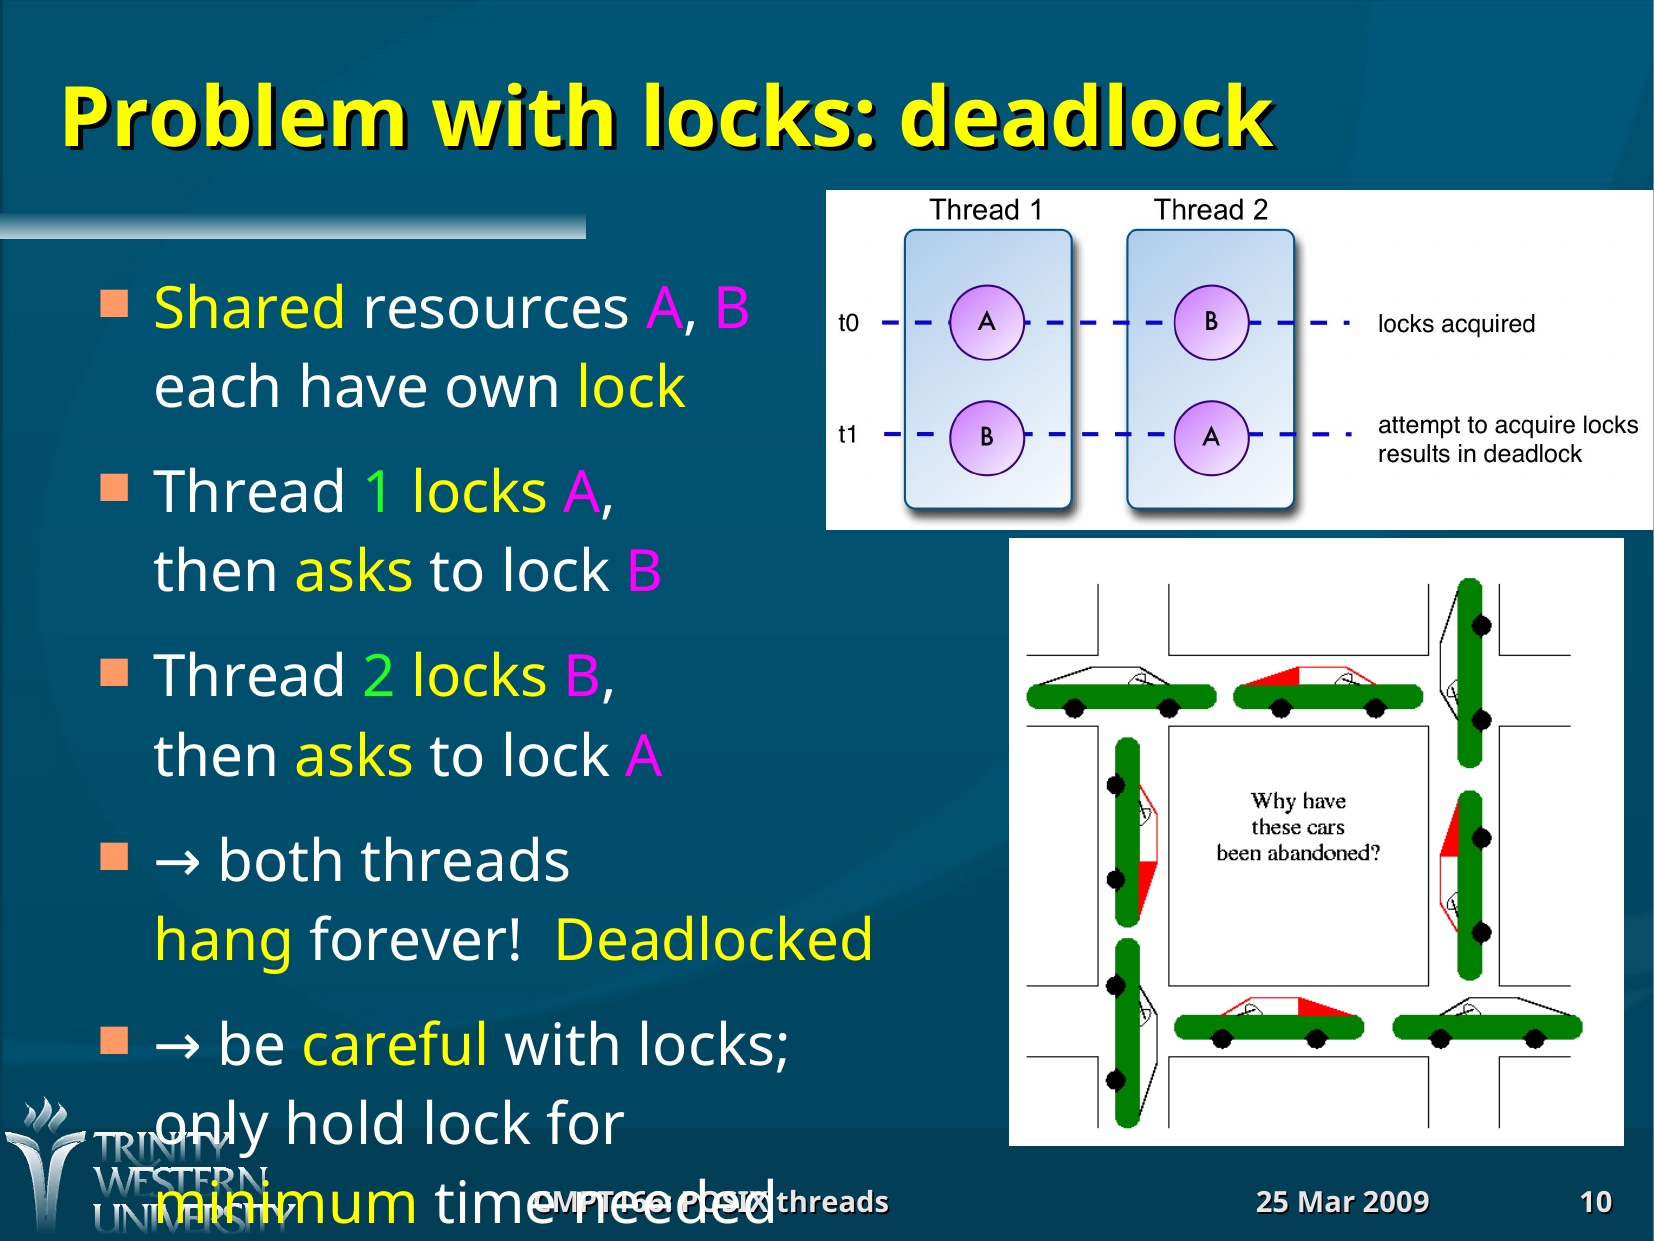

# Problem with locks: deadlock
Shared resources A, B
each have own lock
Thread 1 locks A,
then asks to lock B
Thread 2 locks B,
then asks to lock A
→ both threads
hang forever! Deadlocked
→ be careful with locks;
only hold lock for
minimum time needed
CMPT166: POSIX threads
25 Mar 2009
10